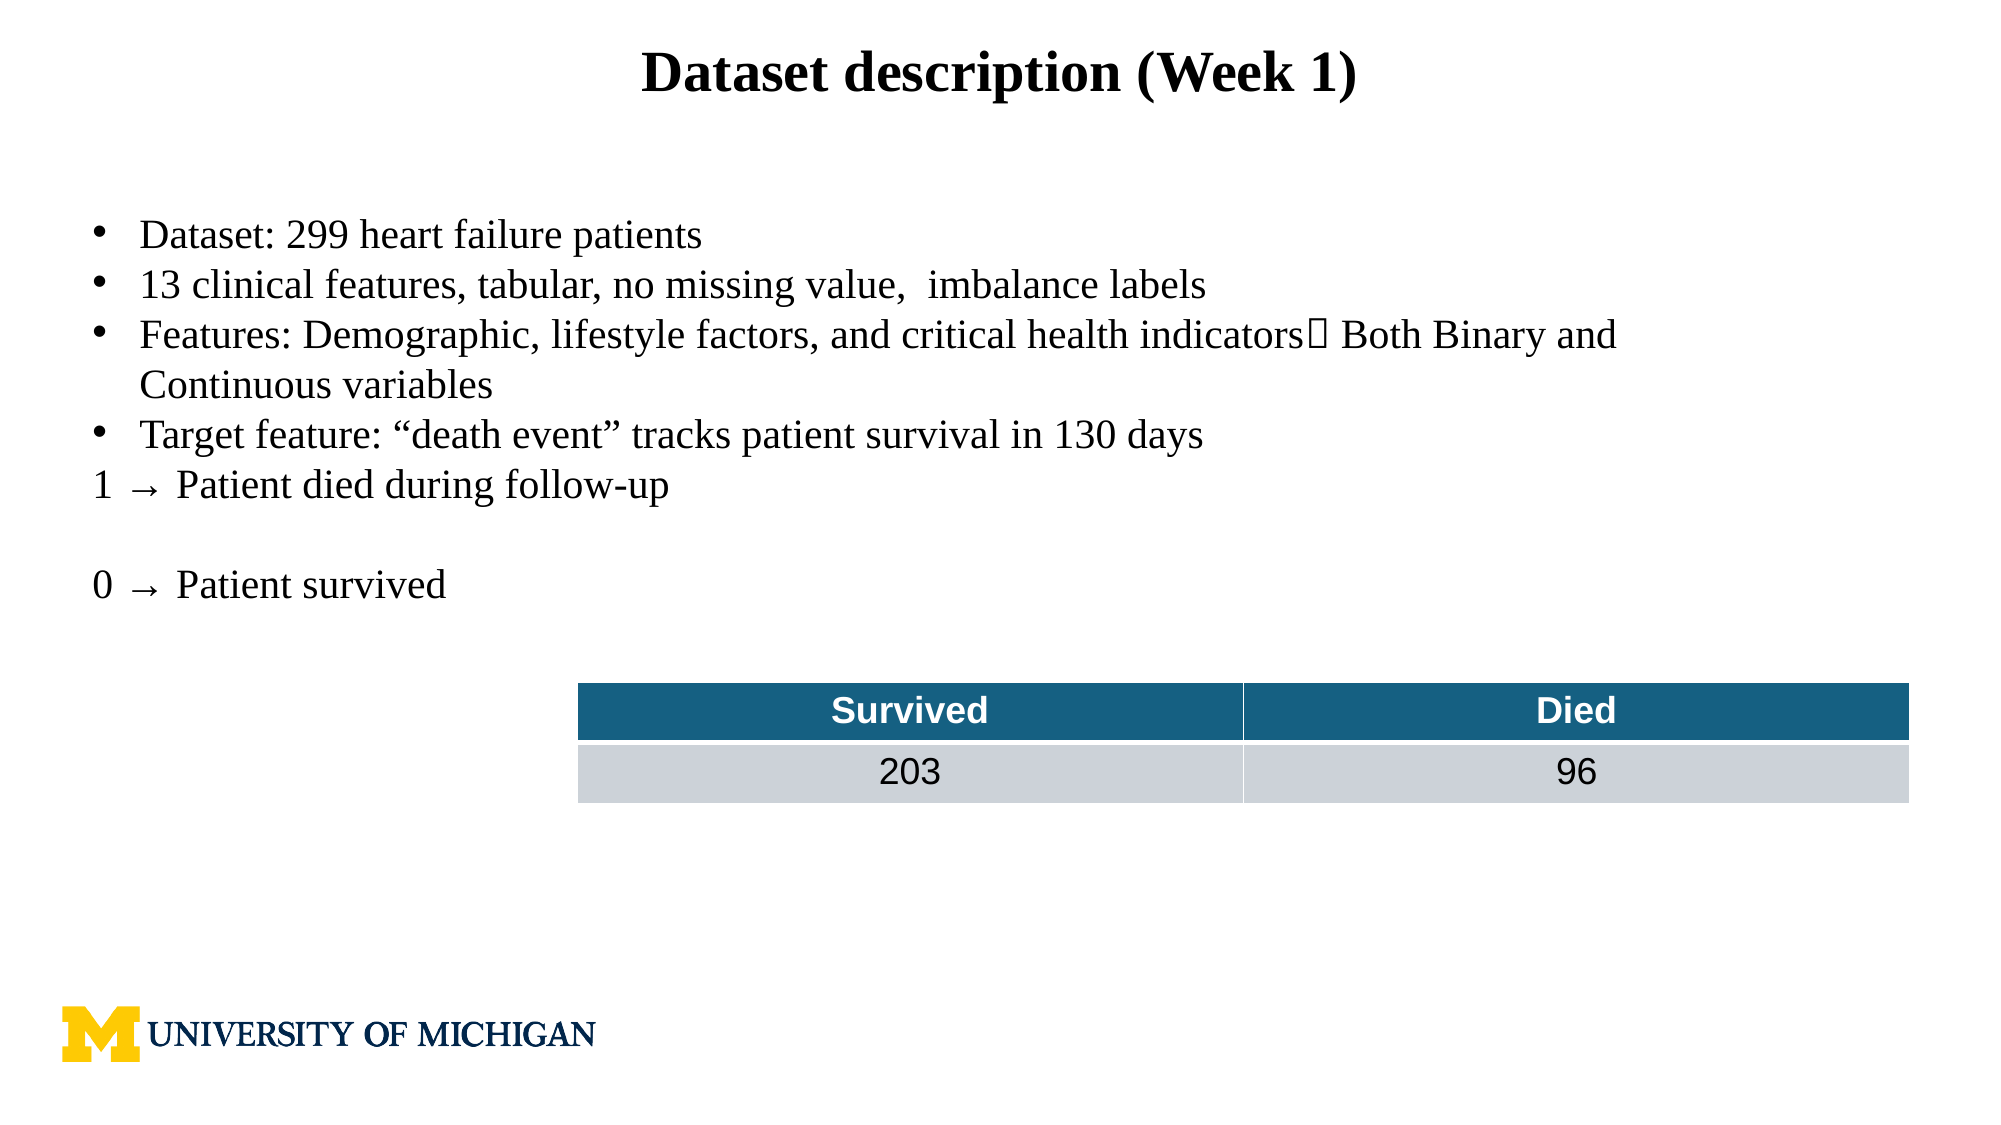

Dataset description (Week 1)
Dataset: 299 heart failure patients
13 clinical features, tabular, no missing value, imbalance labels
Features: Demographic, lifestyle factors, and critical health indicators Both Binary and Continuous variables
Target feature: “death event” tracks patient survival in 130 days
1 → Patient died during follow-up
0 → Patient survived
| Survived | Died |
| --- | --- |
| 203 | 96 |